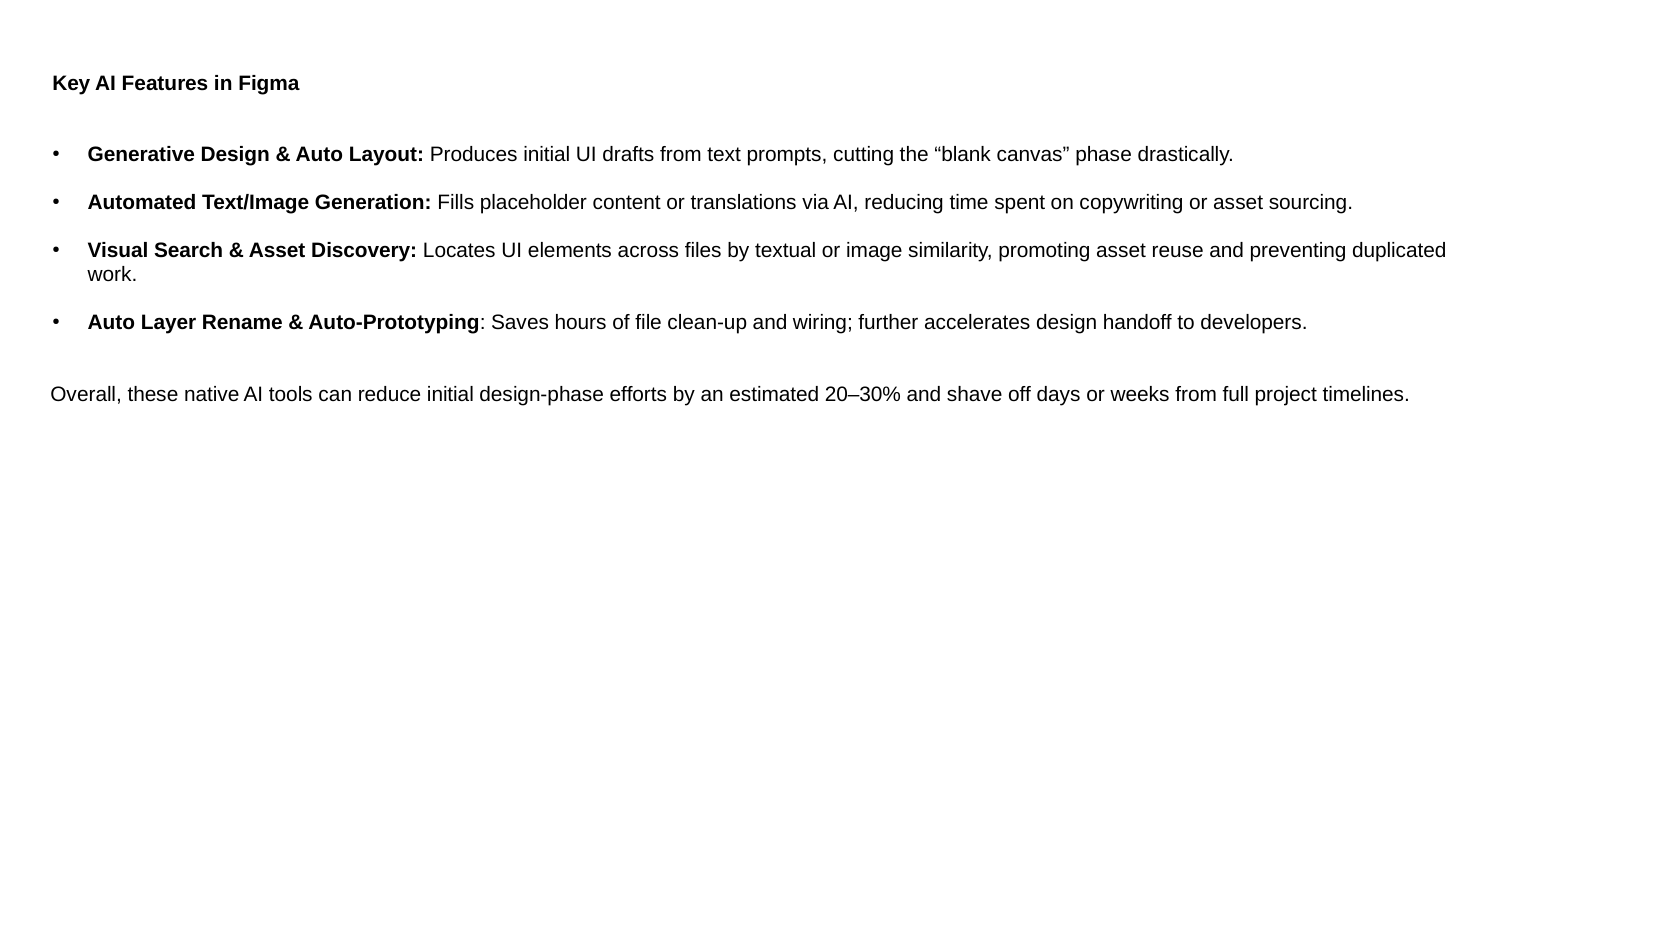

Key AI Features in Figma
Generative Design & Auto Layout: Produces initial UI drafts from text prompts, cutting the “blank canvas” phase drastically.
Automated Text/Image Generation: Fills placeholder content or translations via AI, reducing time spent on copywriting or asset sourcing.
Visual Search & Asset Discovery: Locates UI elements across files by textual or image similarity, promoting asset reuse and preventing duplicated work.
Auto Layer Rename & Auto-Prototyping: Saves hours of file clean-up and wiring; further accelerates design handoff to developers.
Overall, these native AI tools can reduce initial design-phase efforts by an estimated 20–30% and shave off days or weeks from full project timelines.